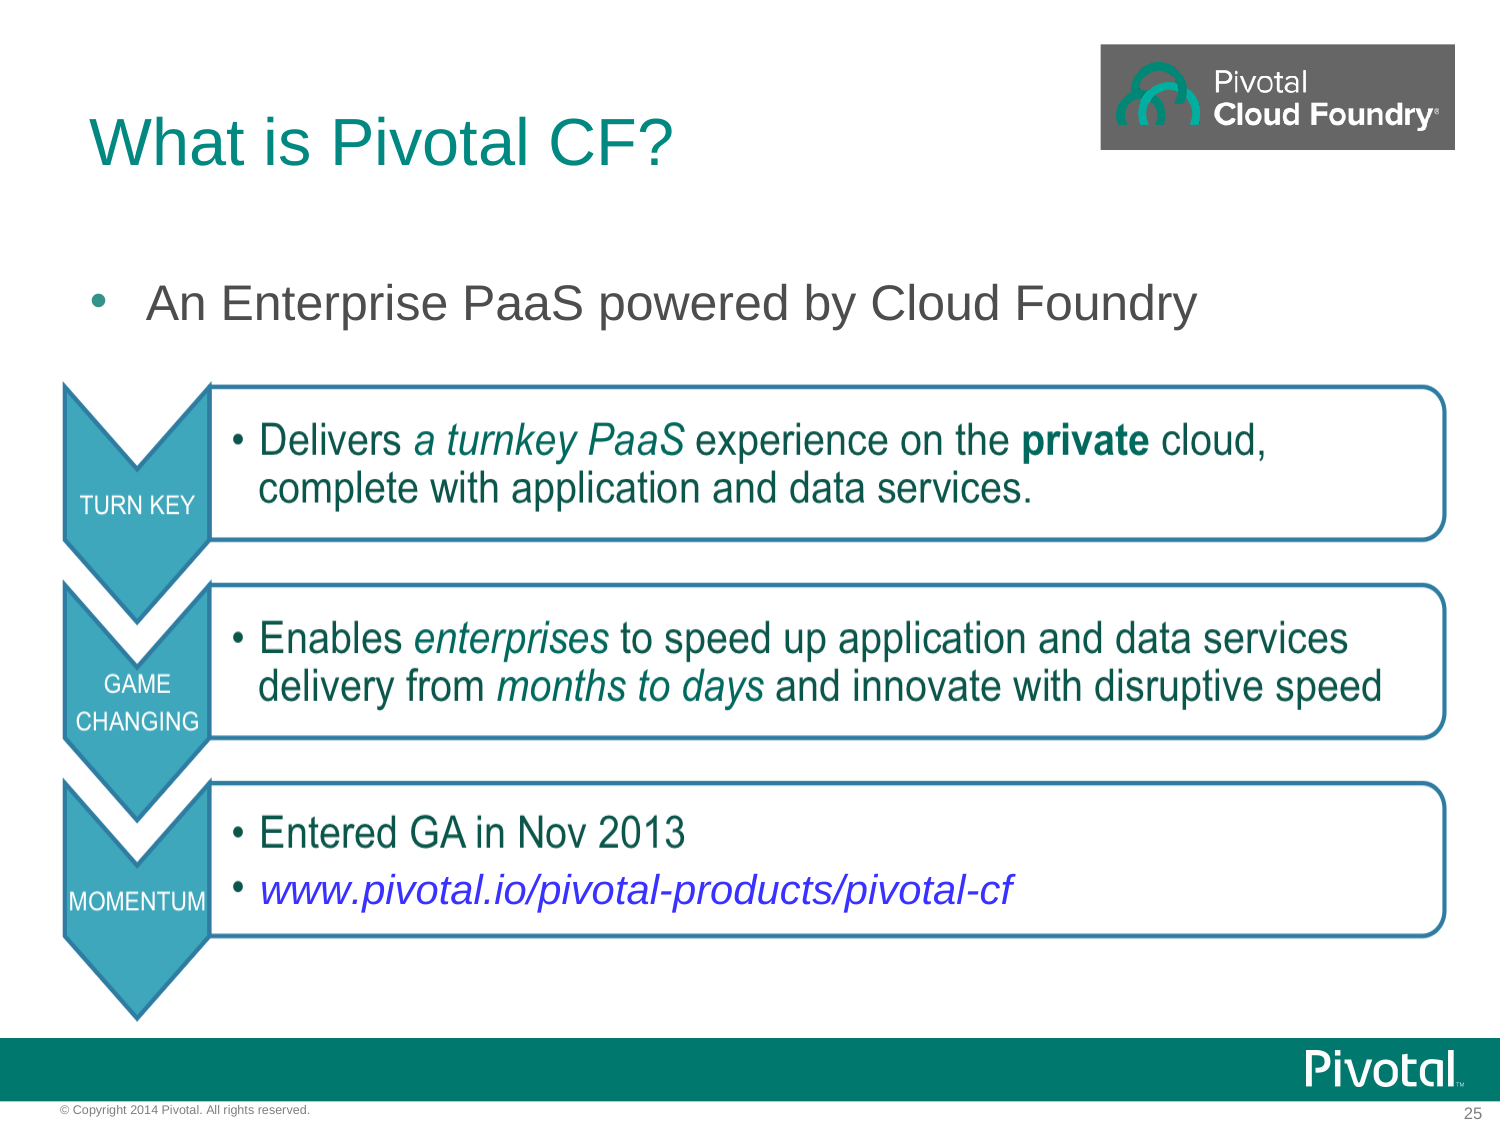

# What is Pivotal CF?
An Enterprise PaaS powered by Cloud Foundry
www.pivotal.io/pivotal-products/pivotal-cf